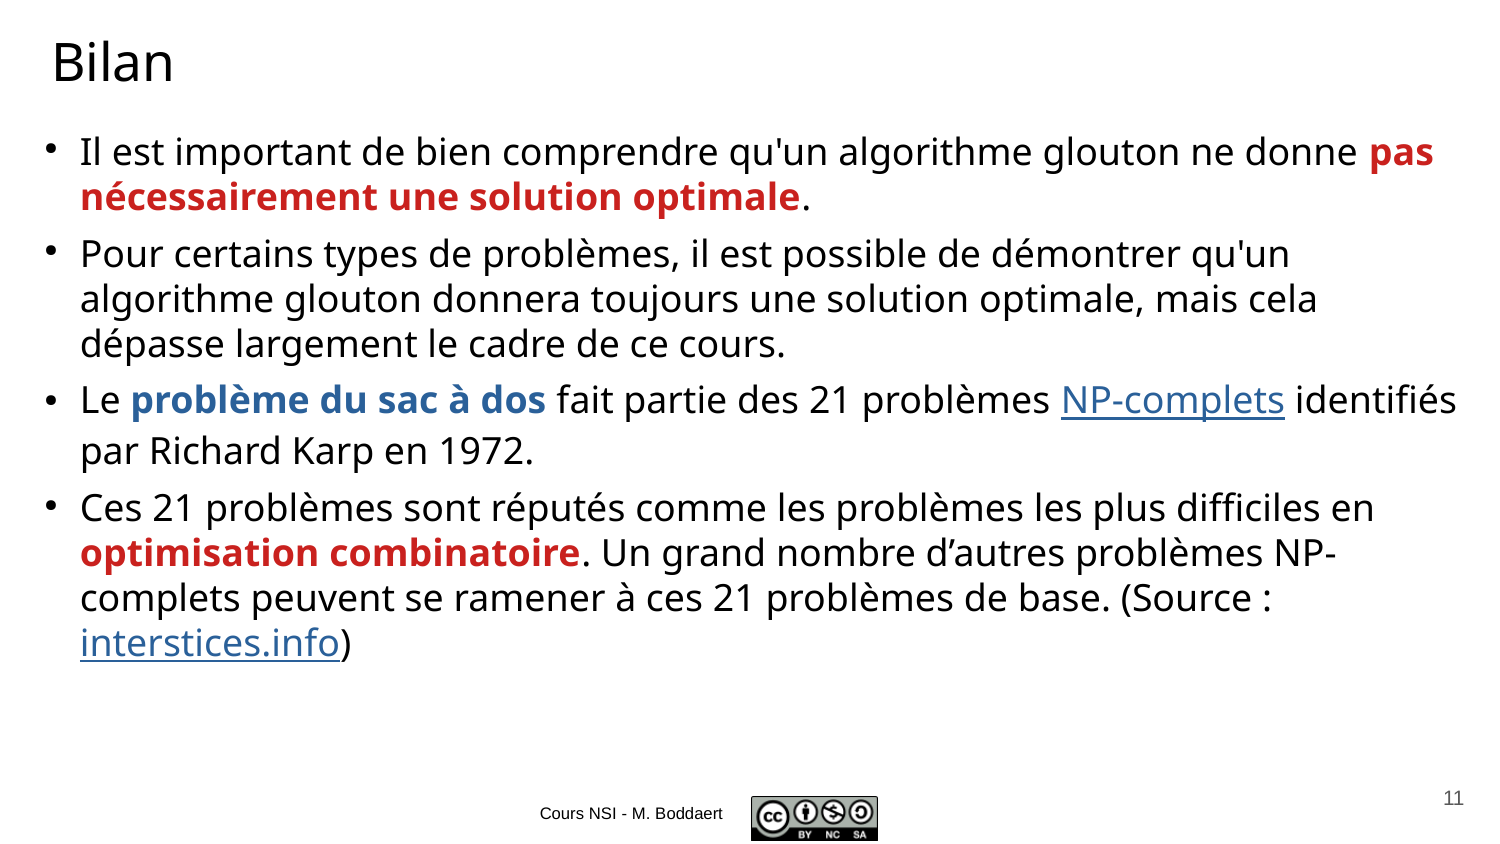

# Bilan
Il est important de bien comprendre qu'un algorithme glouton ne donne pas nécessairement une solution optimale.
Pour certains types de problèmes, il est possible de démontrer qu'un algorithme glouton donnera toujours une solution optimale, mais cela dépasse largement le cadre de ce cours.
Le problème du sac à dos fait partie des 21 problèmes NP-complets identifiés par Richard Karp en 1972.
Ces 21 problèmes sont réputés comme les problèmes les plus difficiles en optimisation combinatoire. Un grand nombre d’autres problèmes NP-complets peuvent se ramener à ces 21 problèmes de base. (Source : interstices.info)